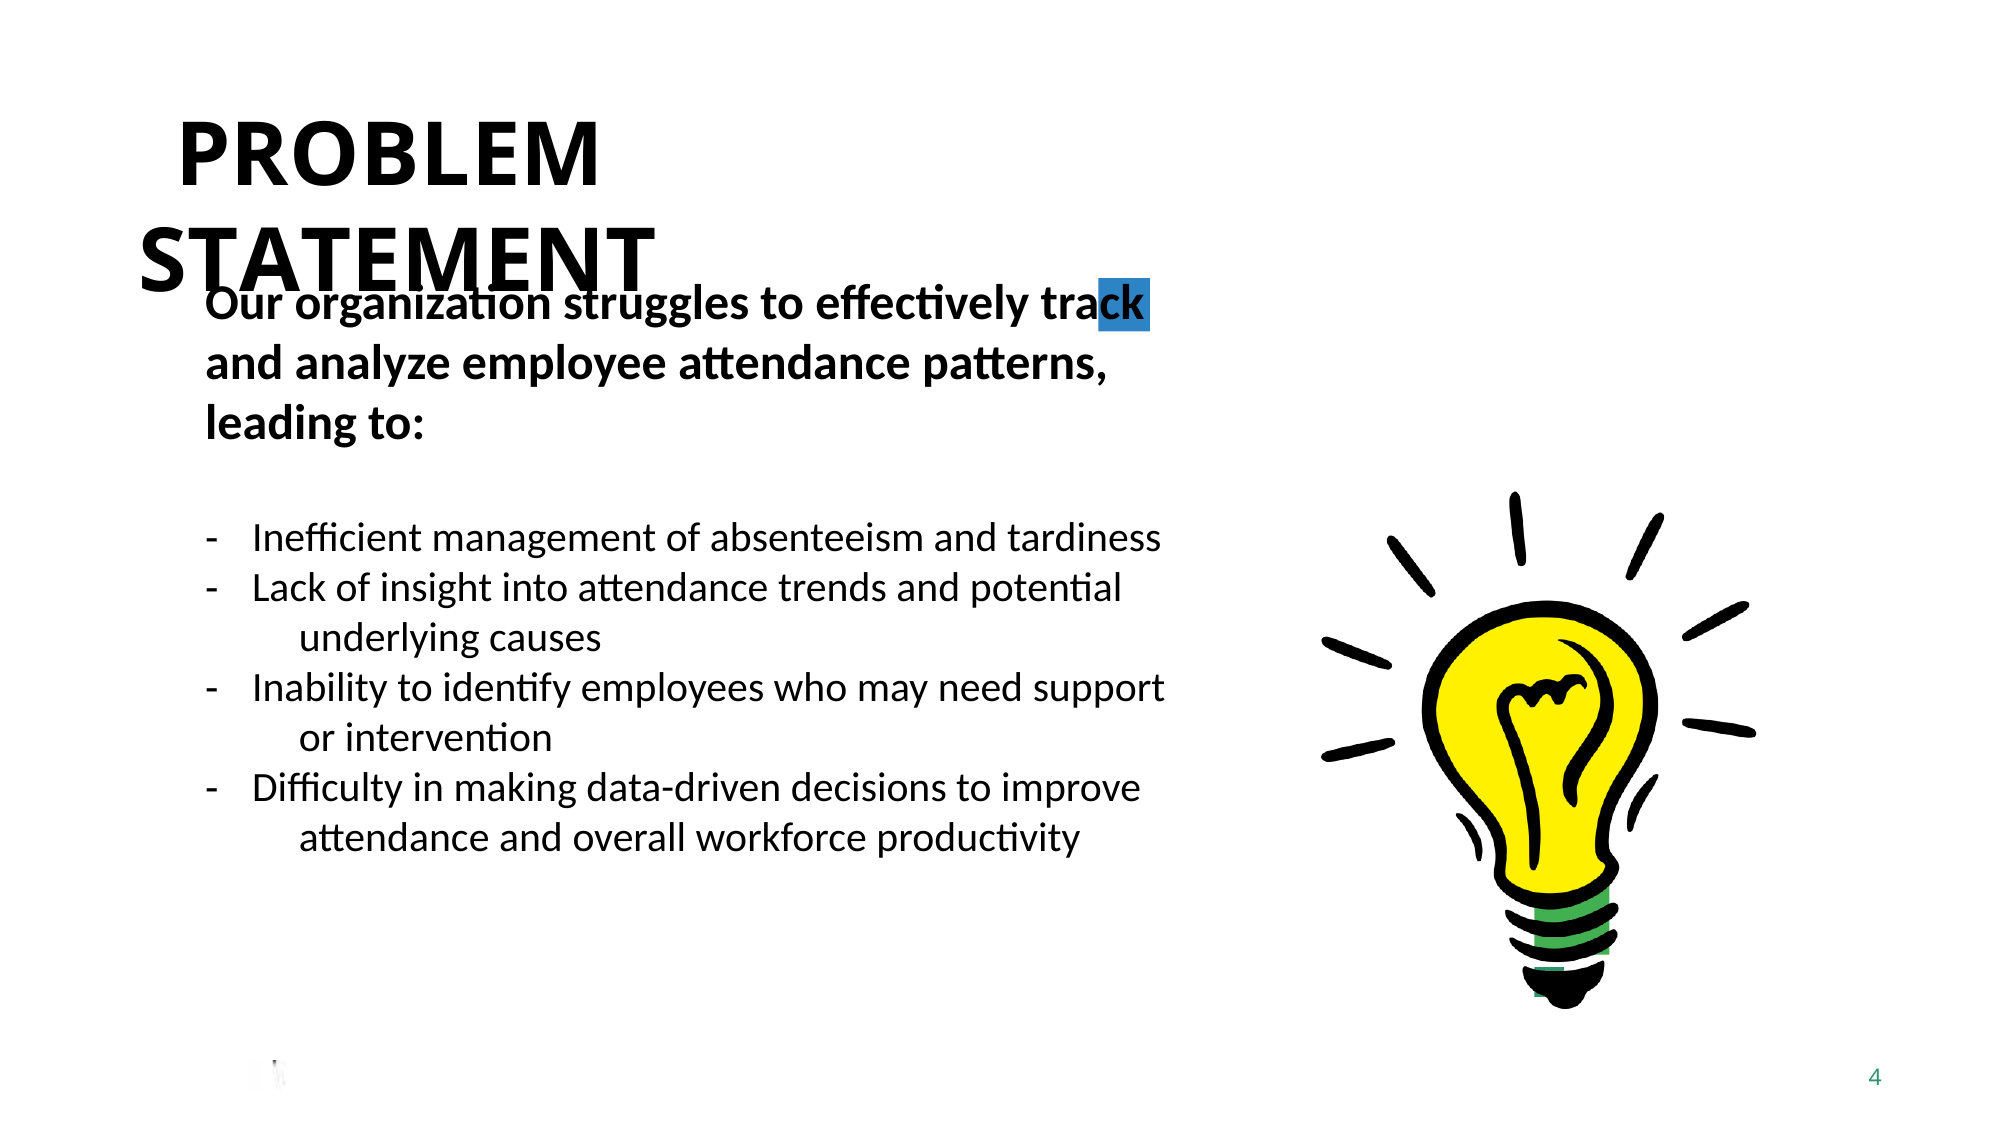

# PROBLEM	STATEMENT
Our organization struggles to effectively track and analyze employee attendance patterns, leading to:
Inefficient management of absenteeism and tardiness
Lack of insight into attendance trends and potential underlying causes
Inability to identify employees who may need support or intervention
Difficulty in making data-driven decisions to improve attendance and overall workforce productivity